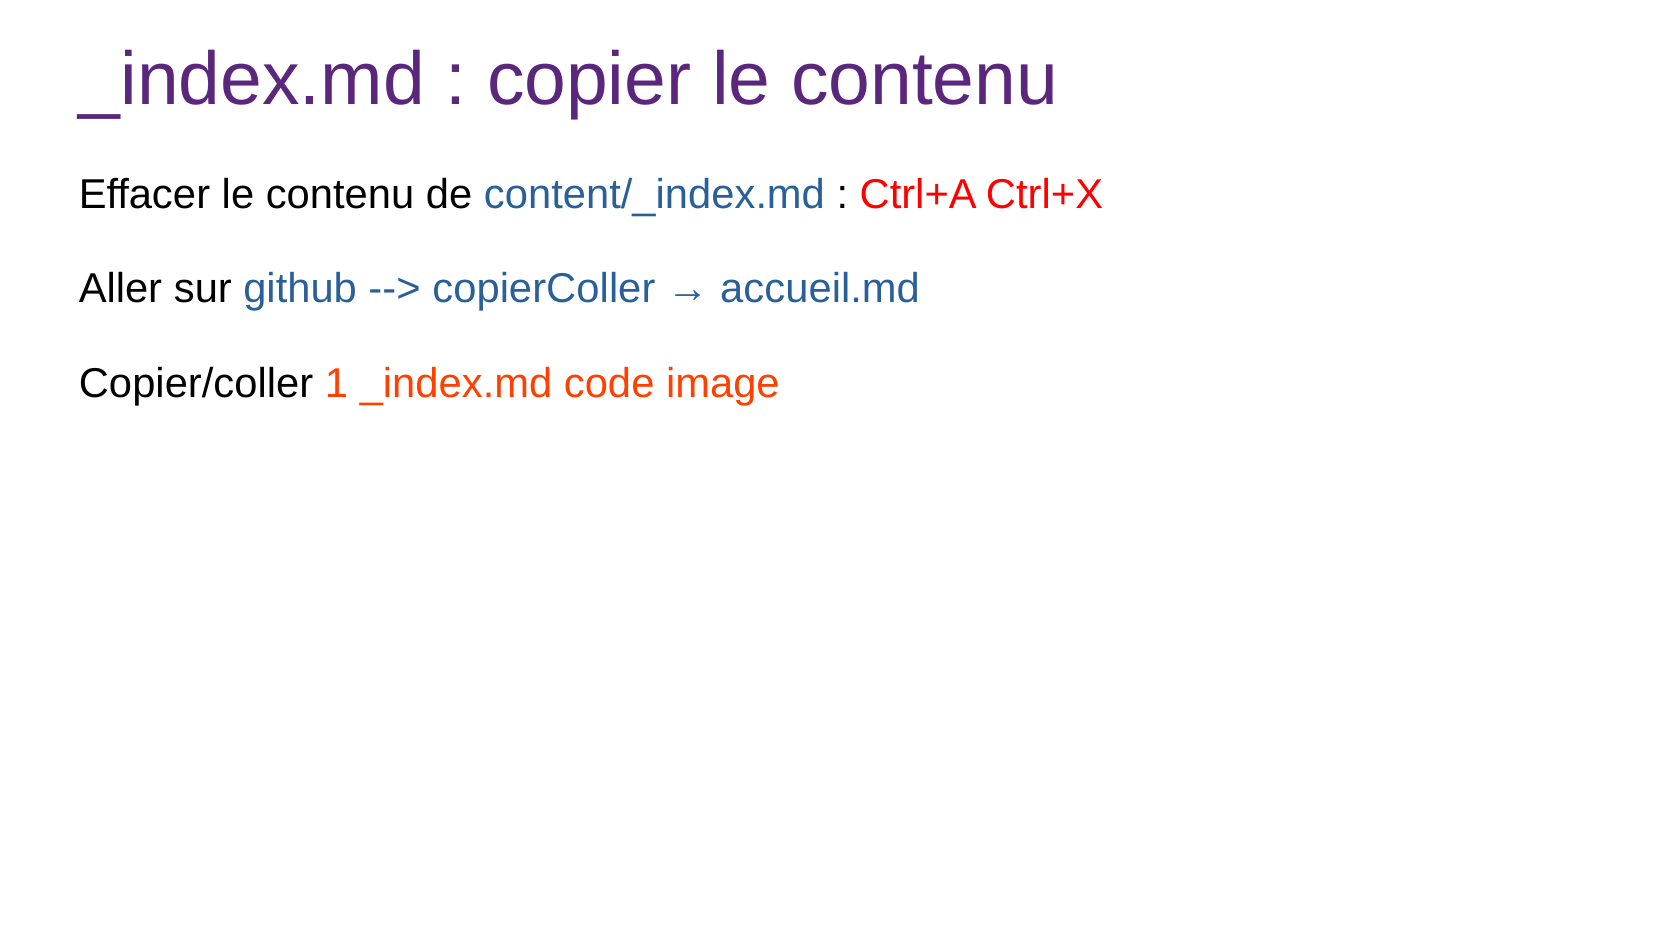

# _index.md : copier le contenu
Effacer le contenu de content/_index.md : Ctrl+A Ctrl+X
Aller sur github --> copierColler → accueil.md
Copier/coller 1 _index.md code image